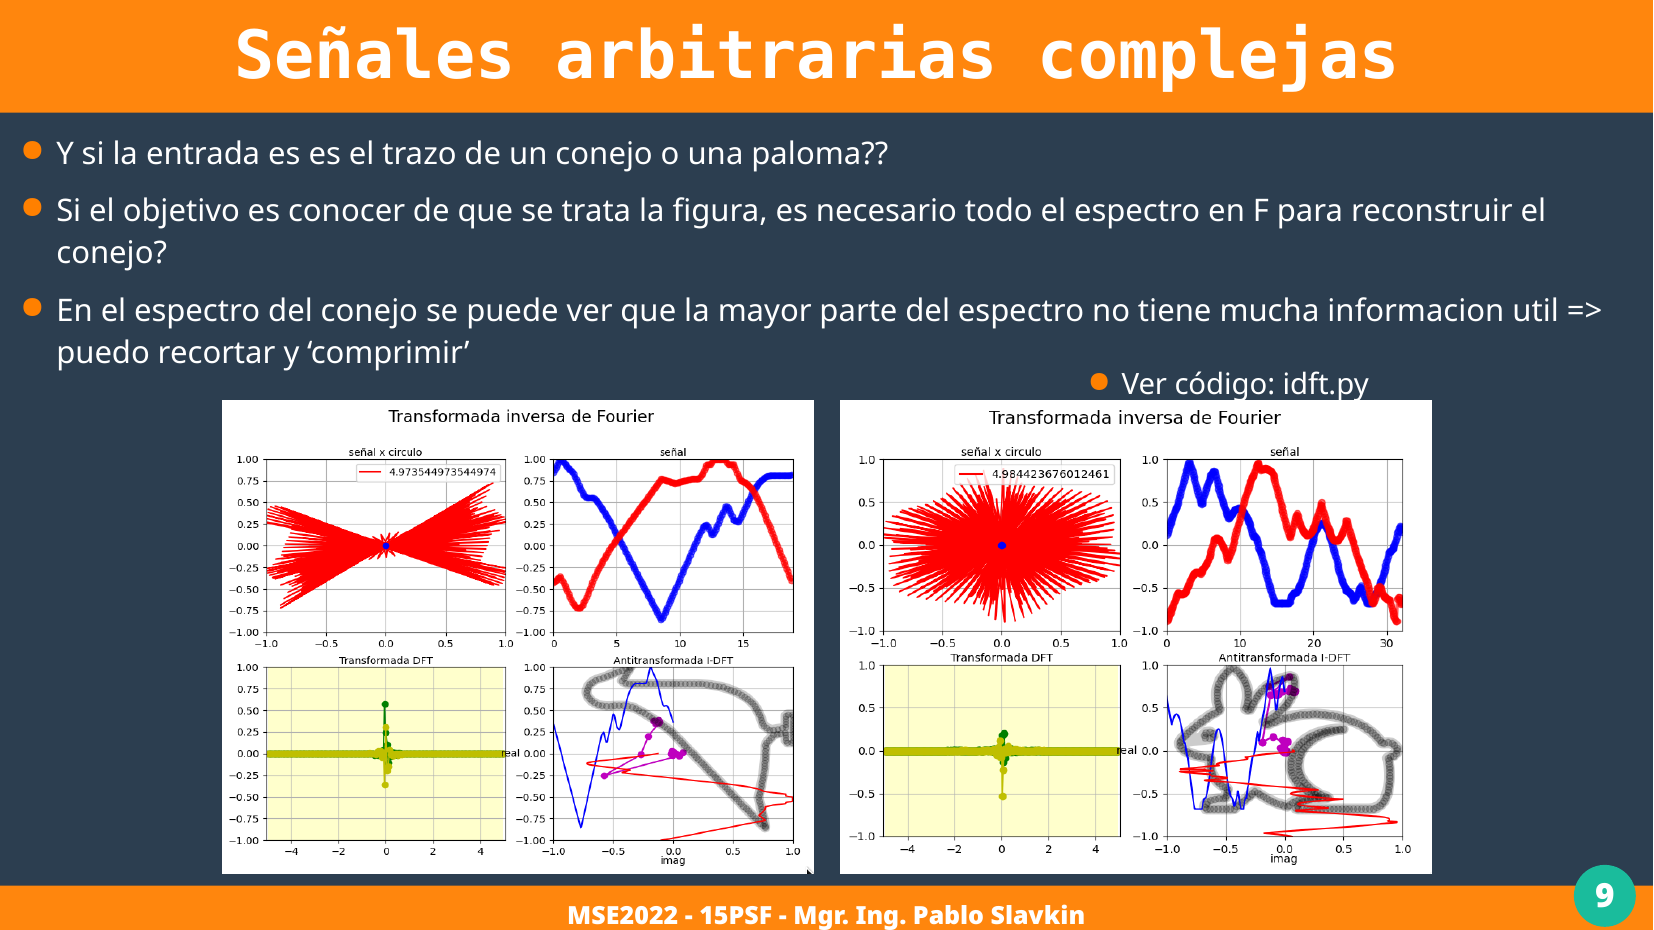

Señales arbitrarias complejas
# Y si la entrada es es el trazo de un conejo o una paloma??
Si el objetivo es conocer de que se trata la figura, es necesario todo el espectro en F para reconstruir el conejo?
En el espectro del conejo se puede ver que la mayor parte del espectro no tiene mucha informacion util => puedo recortar y ‘comprimir’
Ver código: idft.py
MSE2022 - 15PSF - Mgr. Ing. Pablo Slavkin